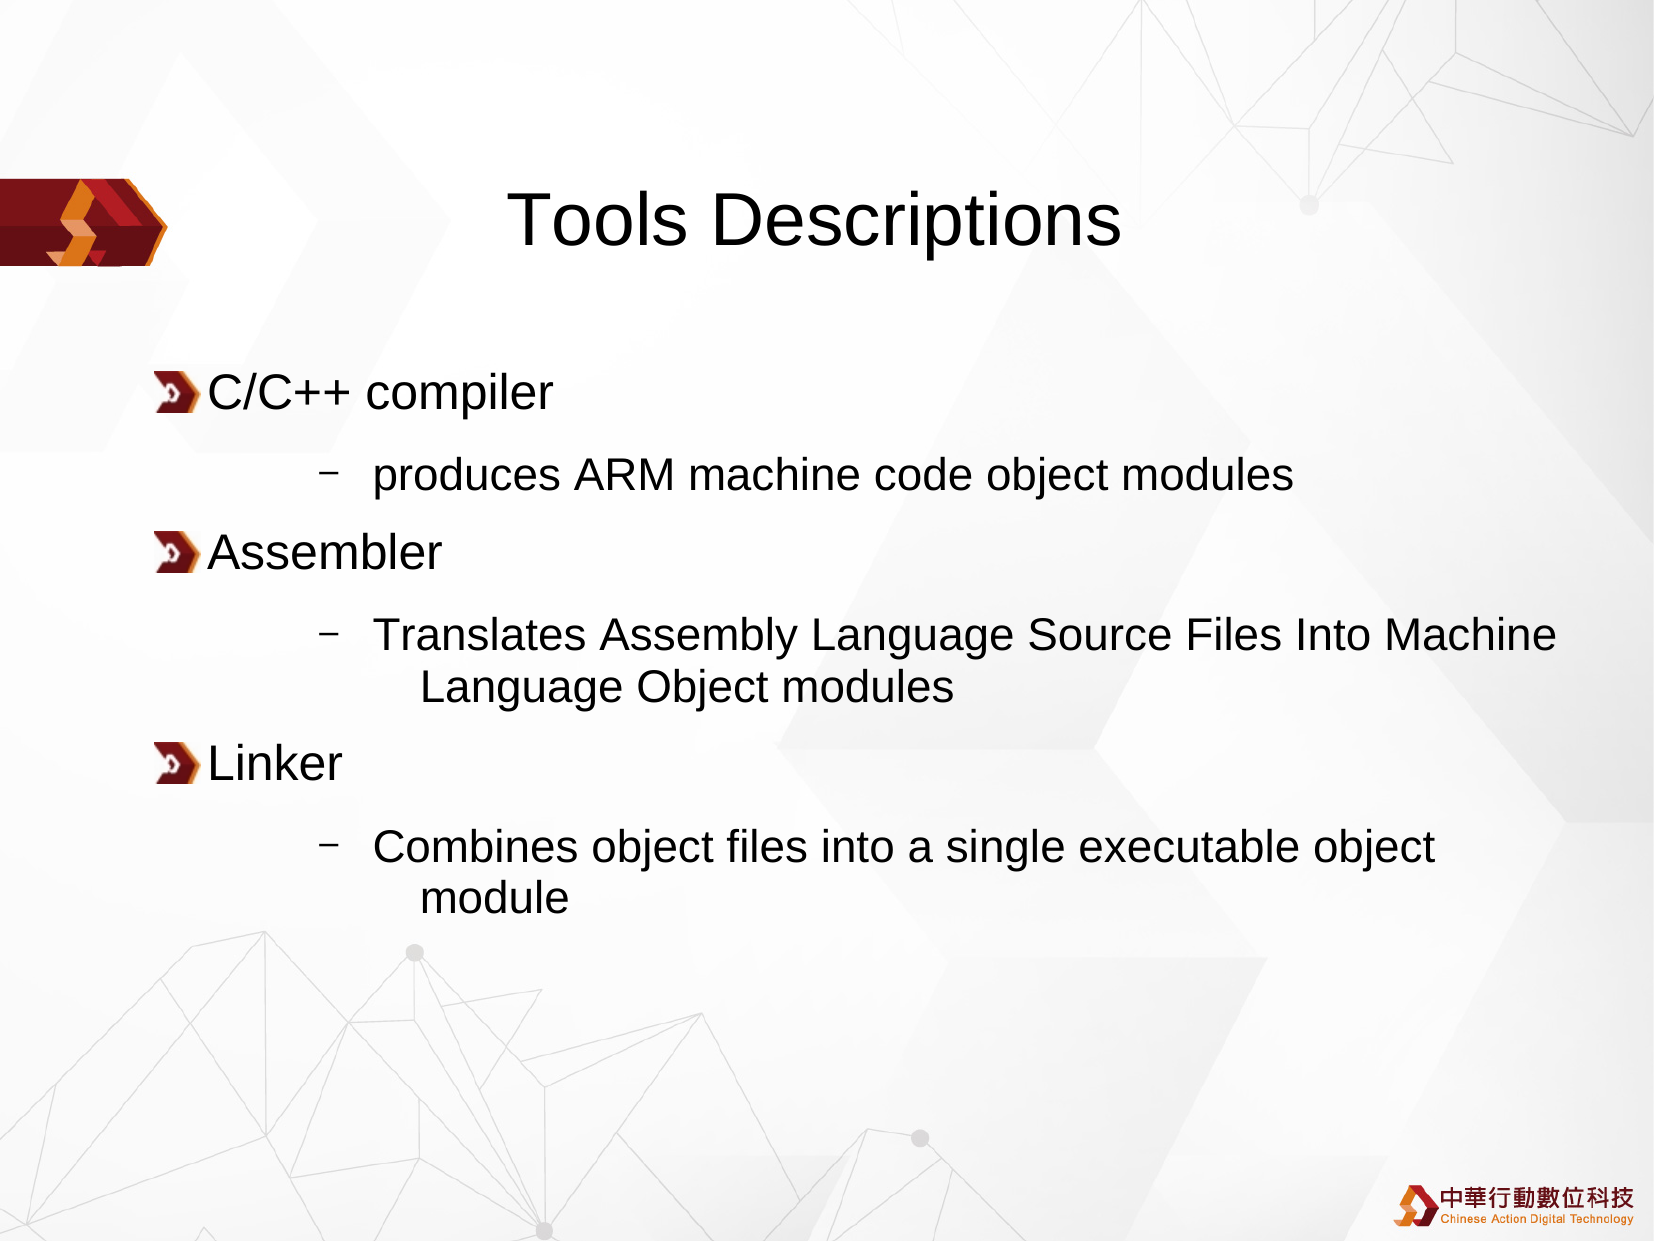

# Tools Descriptions
C/C++ compiler
produces ARM machine code object modules
Assembler
Translates Assembly Language Source Files Into Machine Language Object modules
Linker
Combines object files into a single executable object module